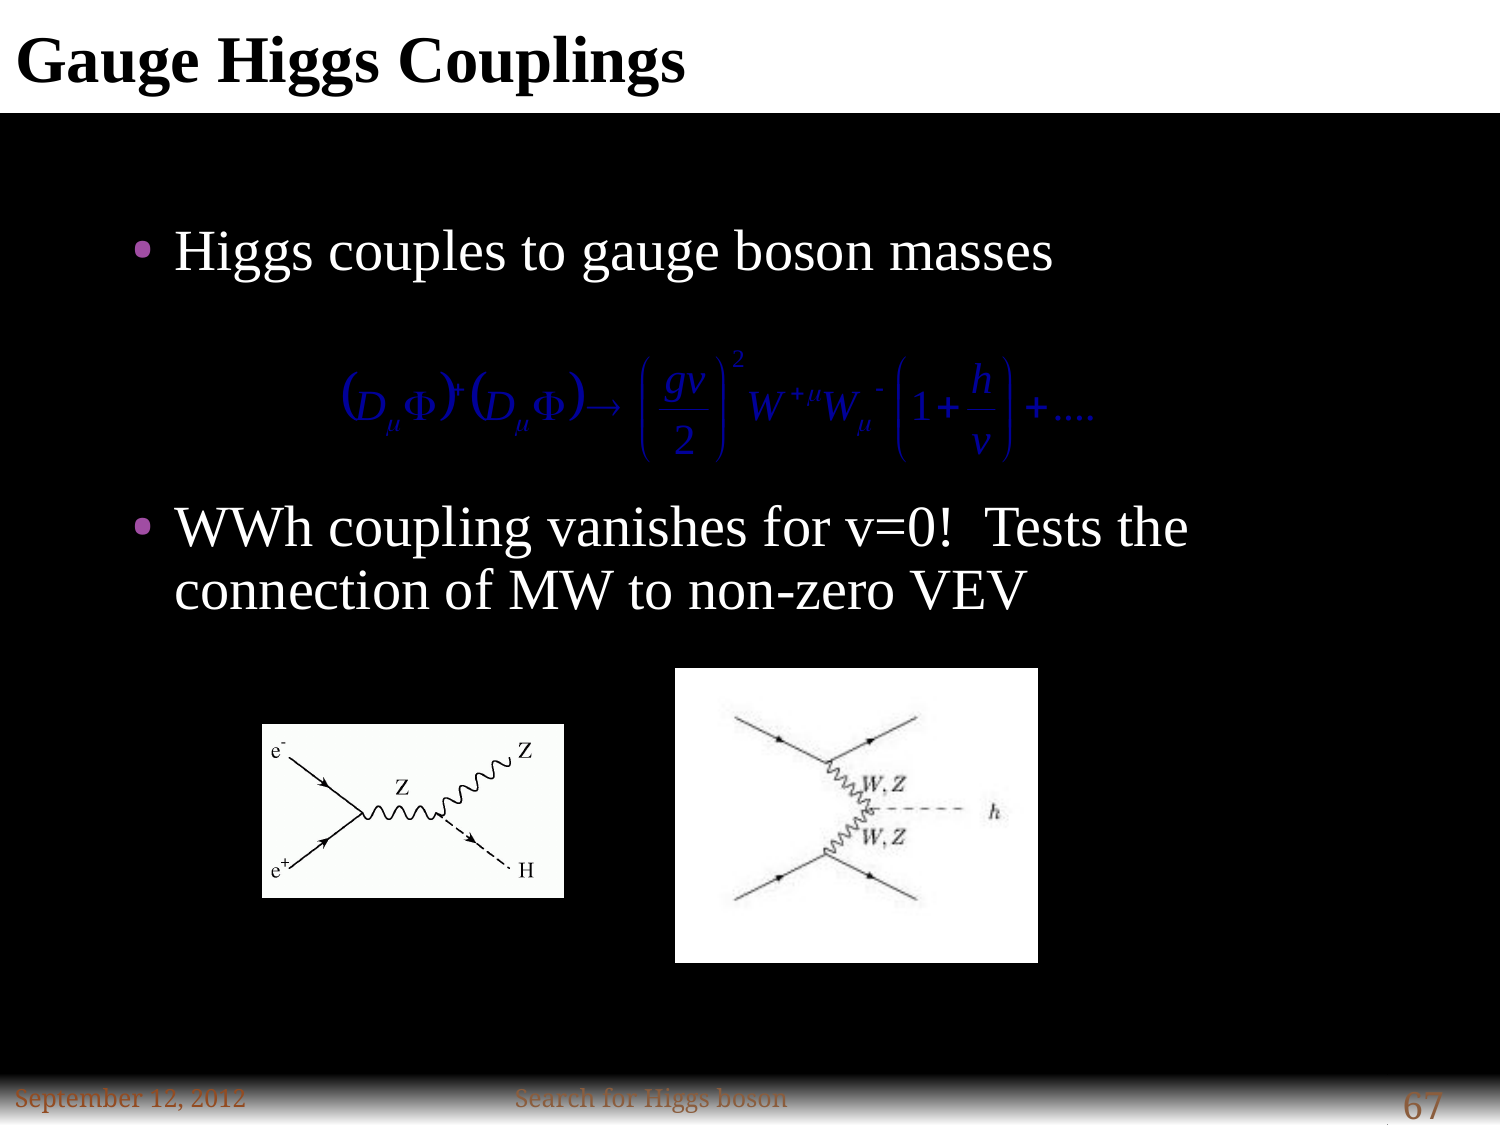

# Gauge Higgs Couplings
Higgs couples to gauge boson masses
WWh coupling vanishes for v=0! Tests the connection of MW to non-zero VEV
September 12, 2012
Search for Higgs boson